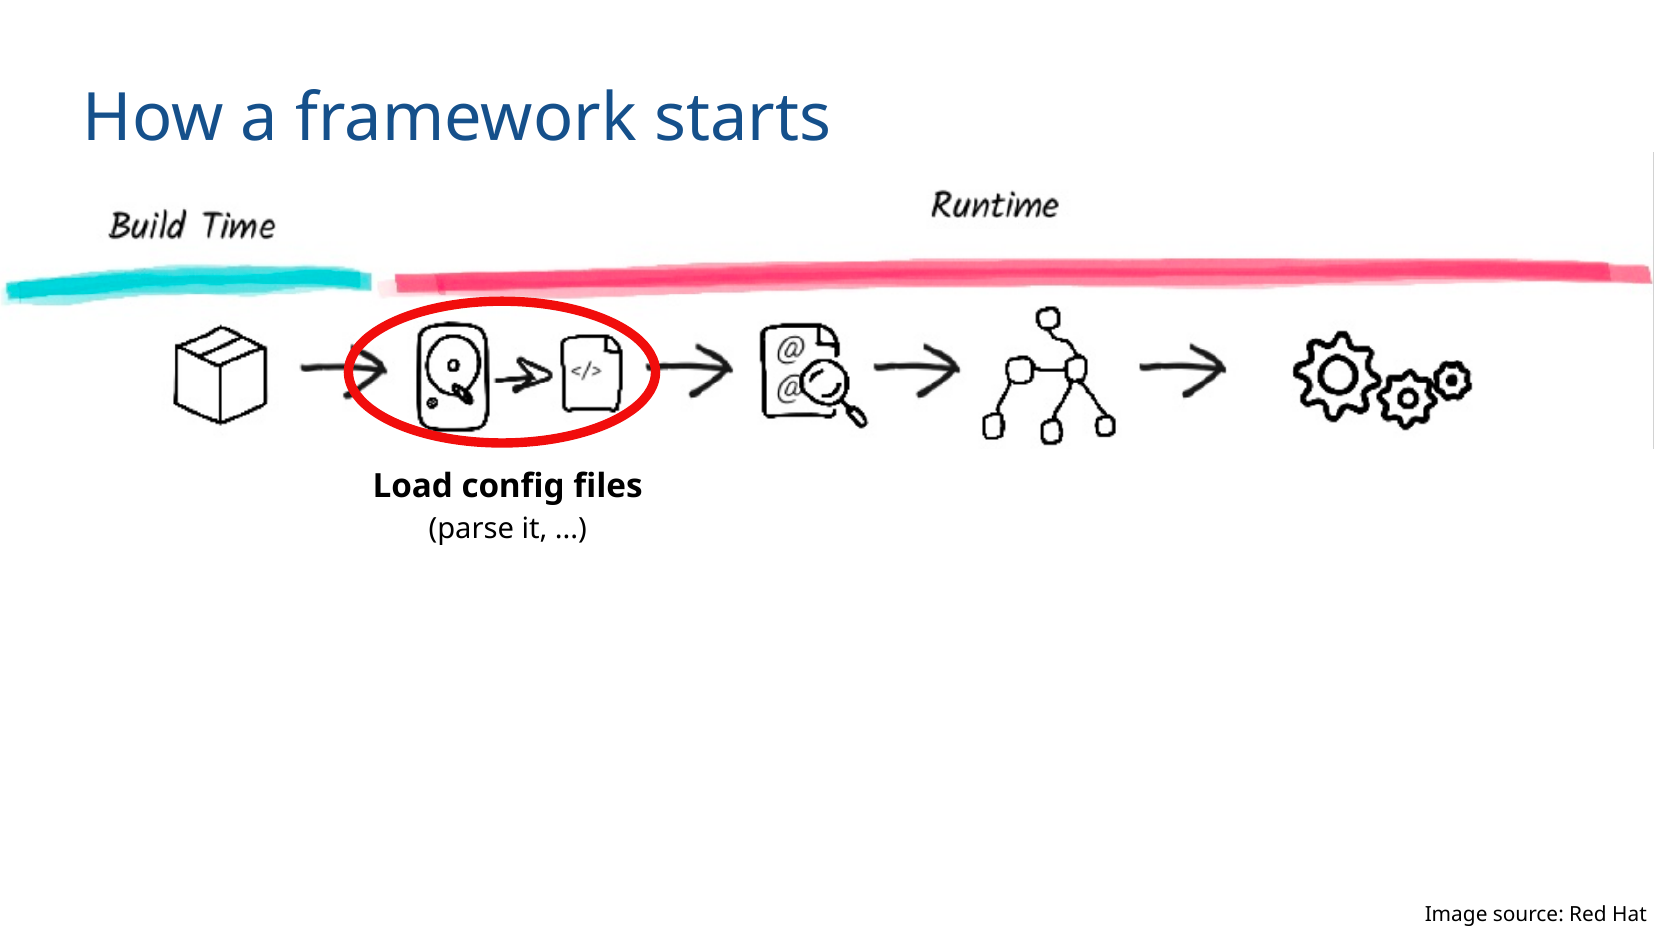

# How a framework starts
Load config files
(parse it, ...)
Image source: Red Hat